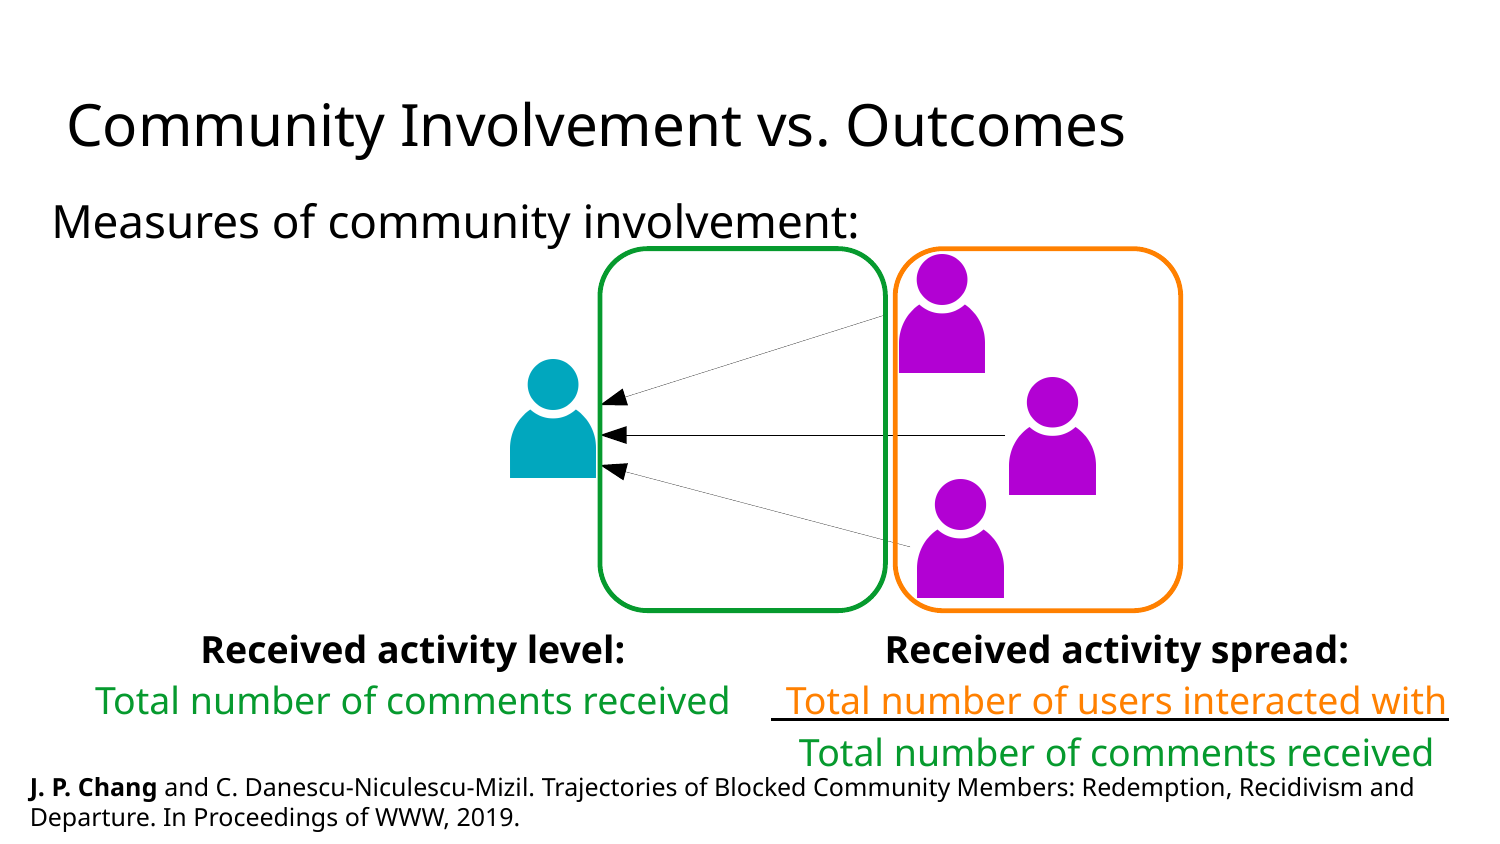

# Community Involvement vs. Outcomes
Measures of community involvement:
Received activity level:
Total number of comments received
Received activity spread:
Total number of users interacted with
Total number of comments received
J. P. Chang and C. Danescu-Niculescu-Mizil. Trajectories of Blocked Community Members: Redemption, Recidivism and Departure. In Proceedings of WWW, 2019.